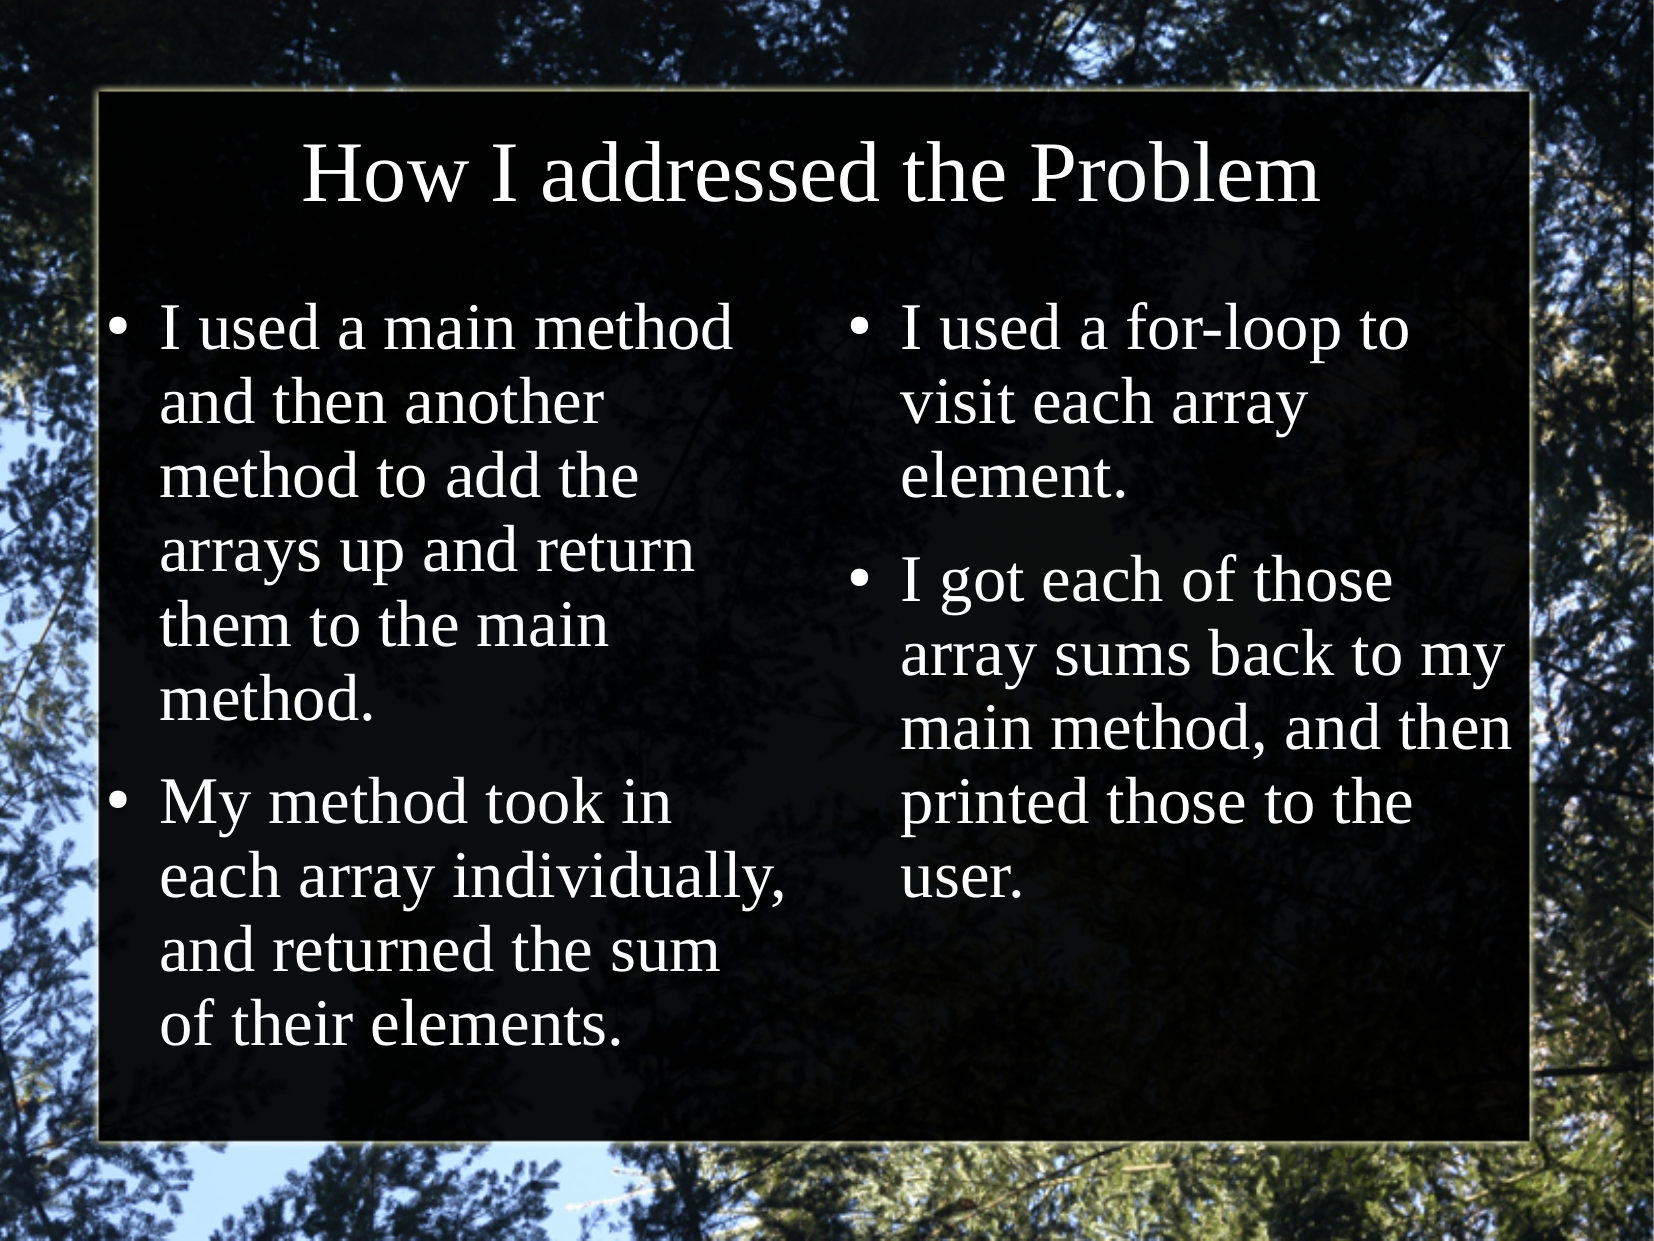

# How I addressed the Problem
I used a main method and then another method to add the arrays up and return them to the main method.
My method took in each array individually, and returned the sum of their elements.
I used a for-loop to visit each array element.
I got each of those array sums back to my main method, and then printed those to the user.